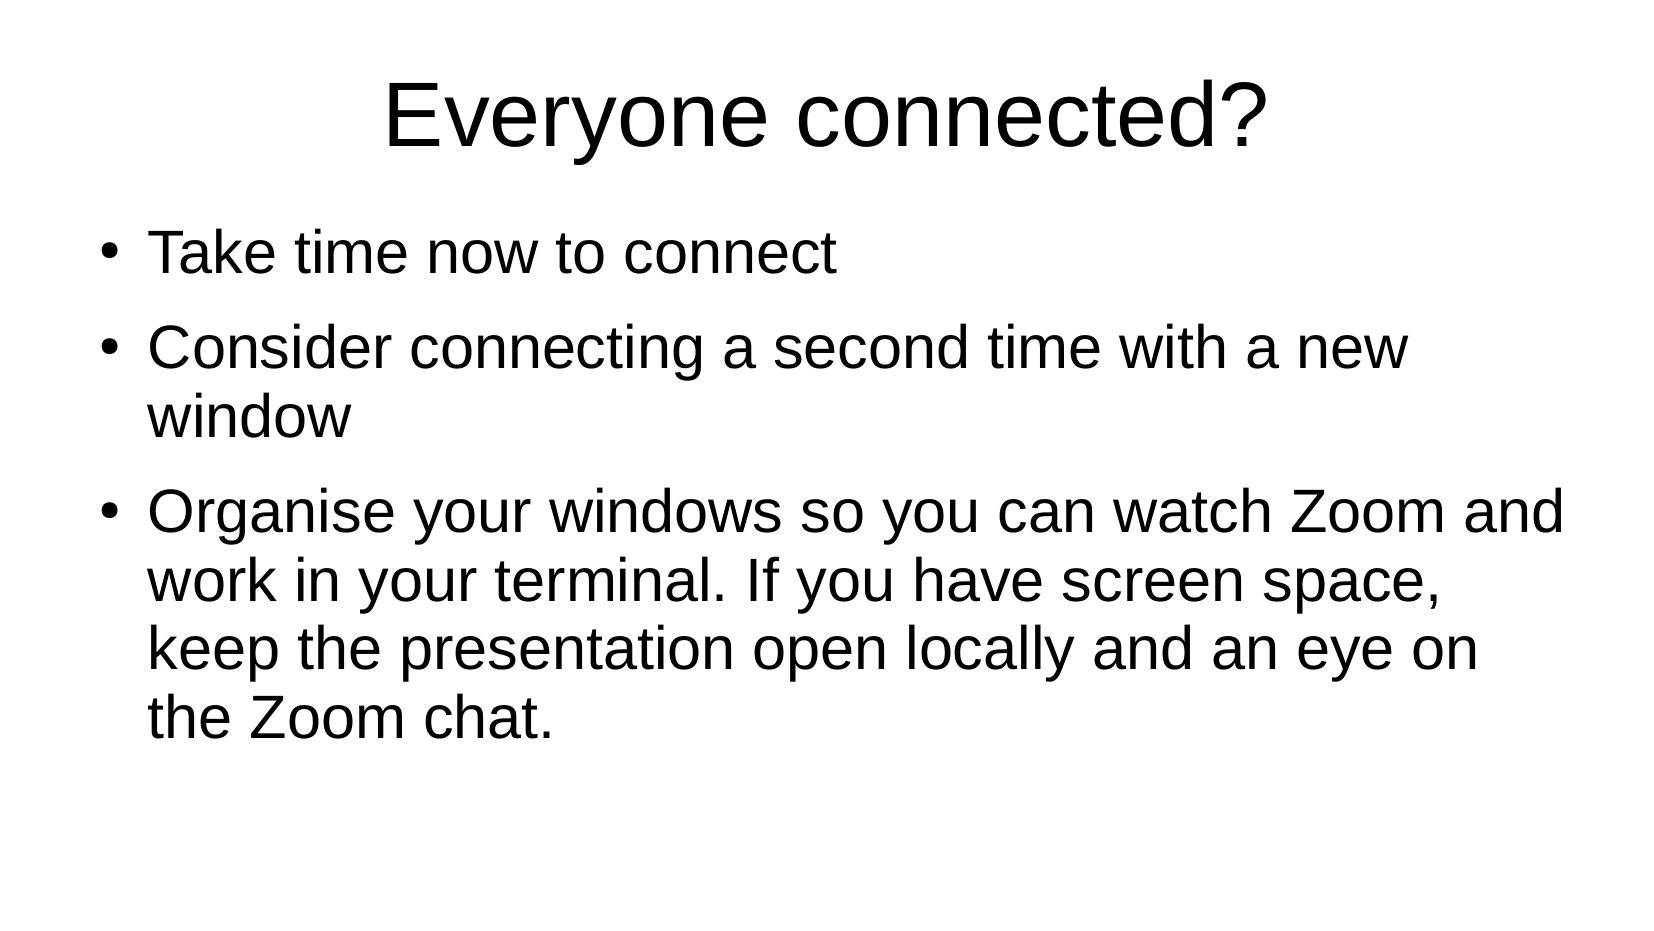

# Everyone connected?
Take time now to connect
Consider connecting a second time with a new window
Organise your windows so you can watch Zoom and work in your terminal. If you have screen space, keep the presentation open locally and an eye on the Zoom chat.